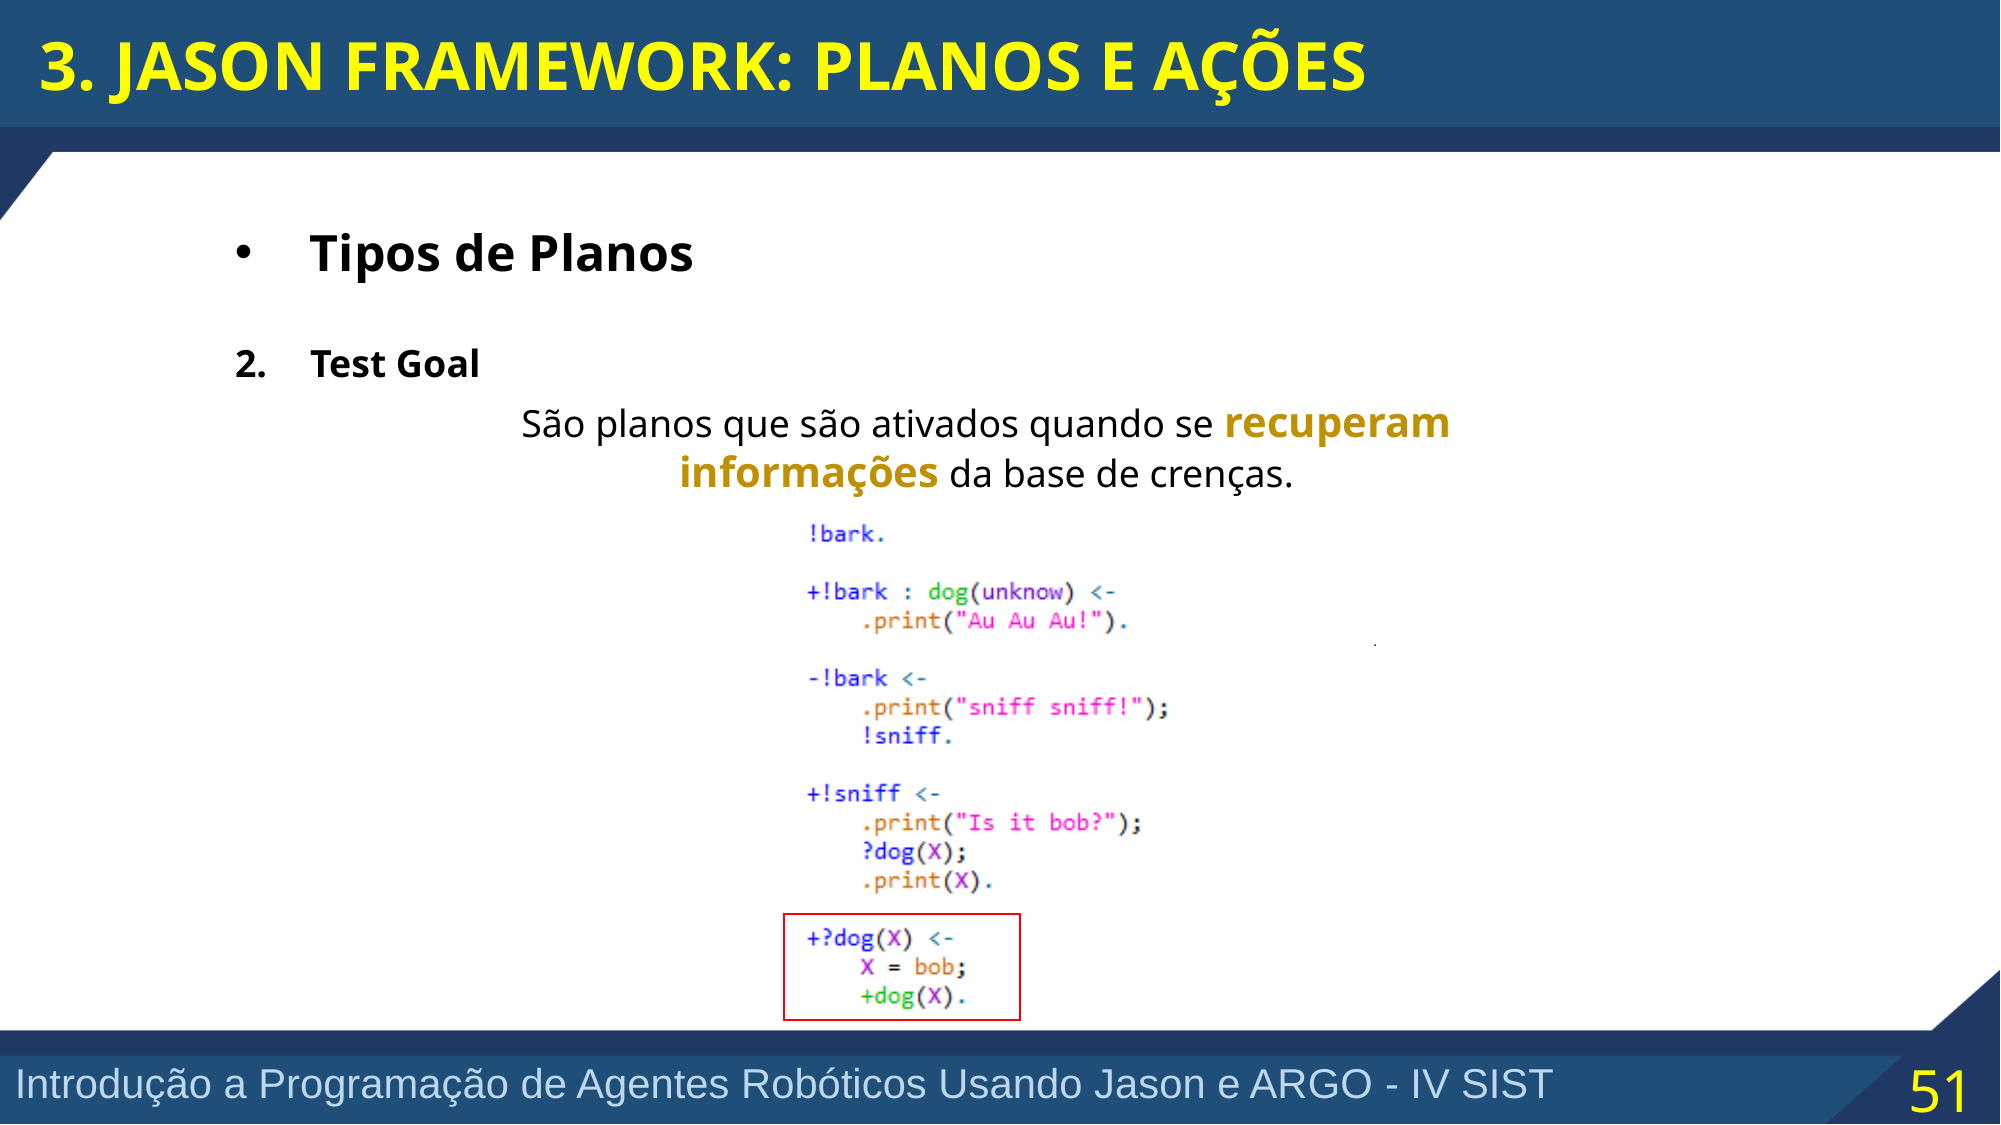

3. JASON FRAMEWORK: PLANOS E AÇÕES
Tipos de Planos
Test Goal
São planos que são ativados quando se recuperam informações da base de crenças.